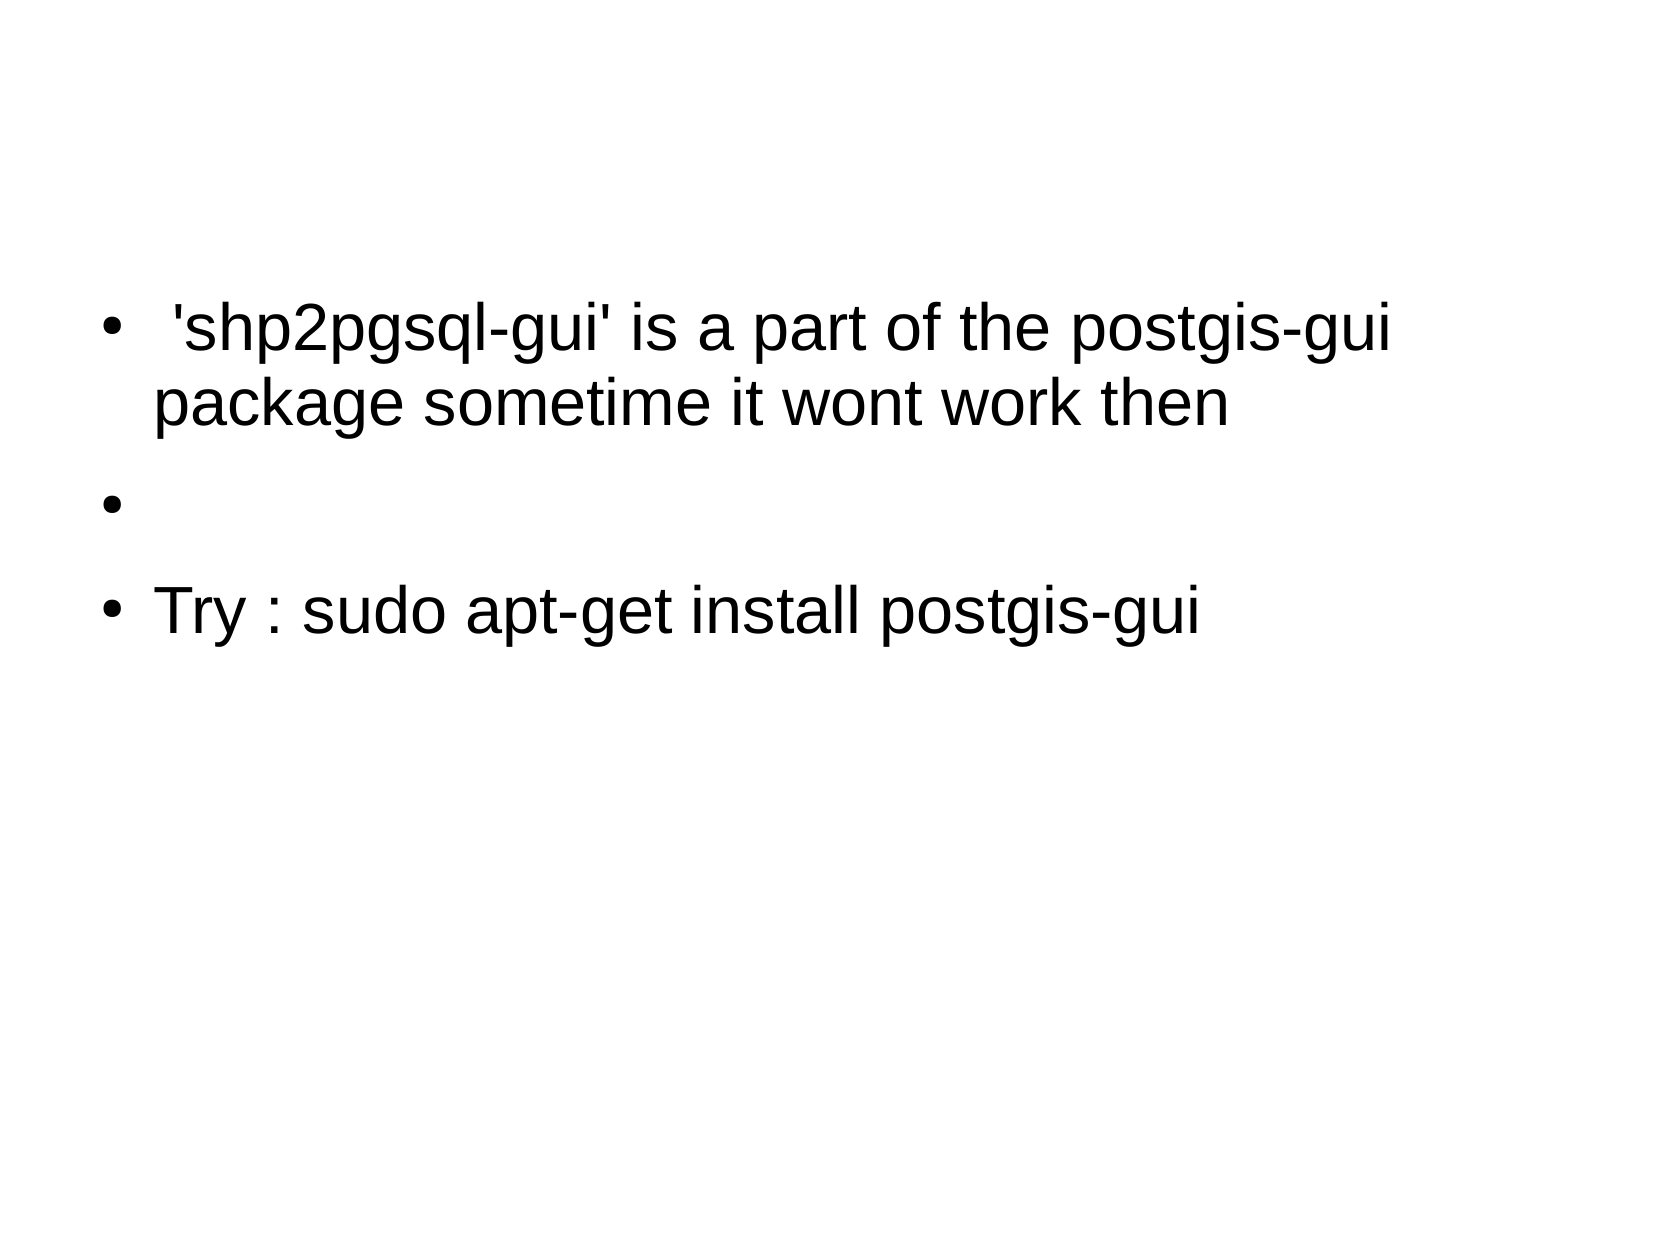

#
 'shp2pgsql-gui' is a part of the postgis-gui package sometime it wont work then
Try : sudo apt-get install postgis-gui